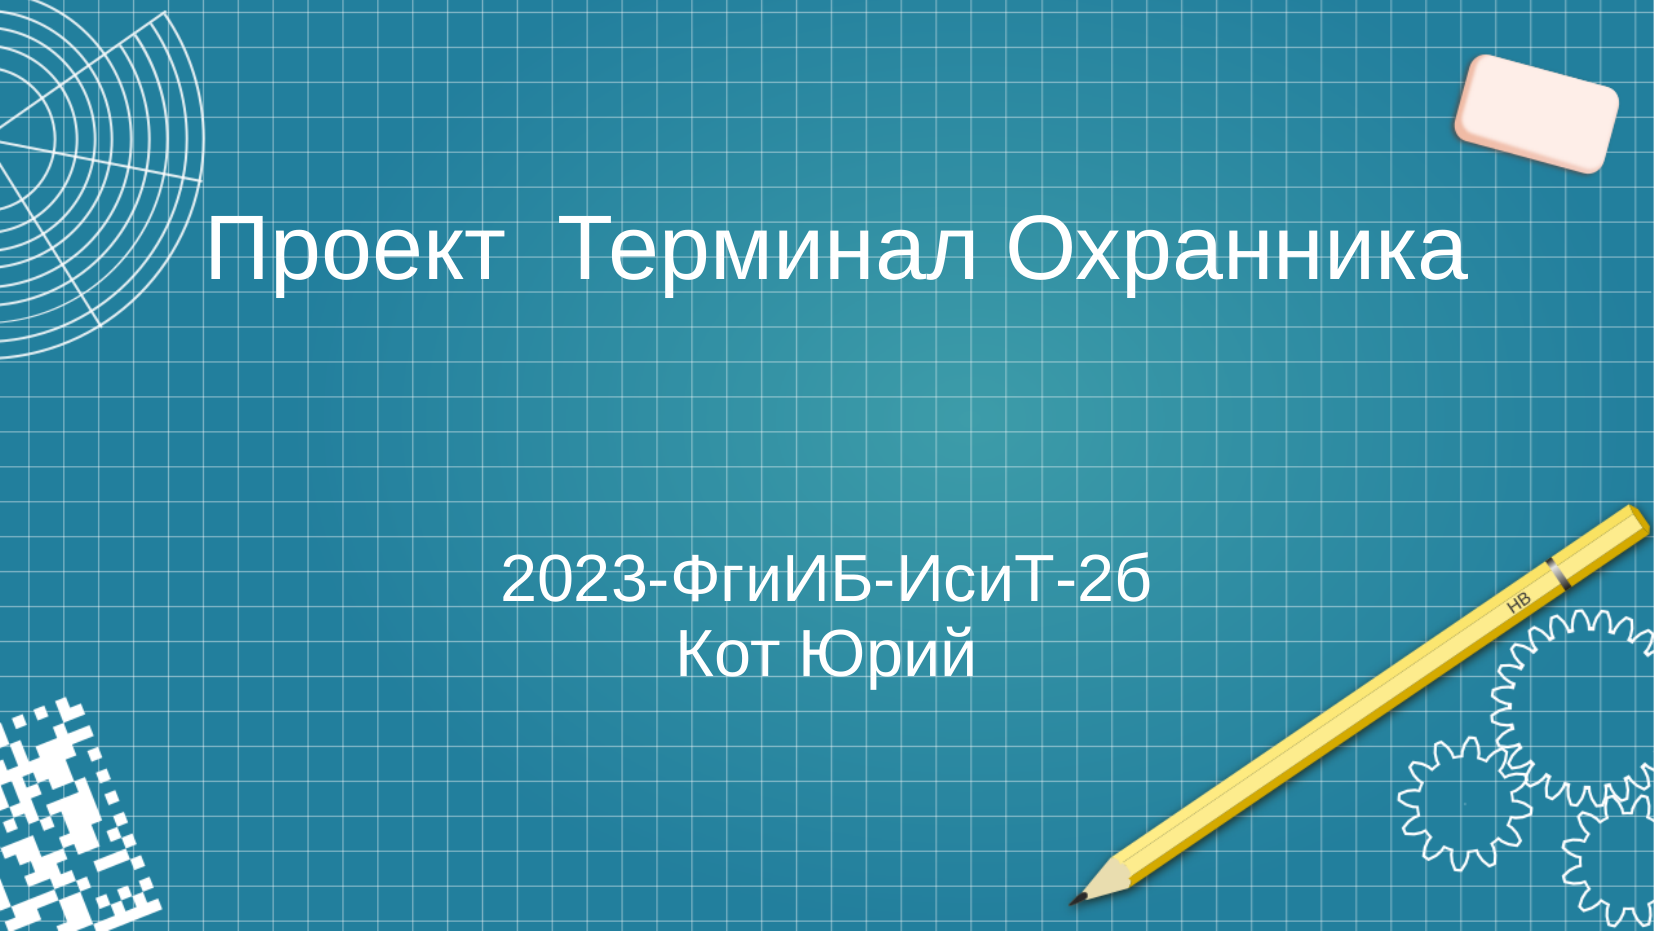

# Проект Терминал Охранника
2023-ФгиИБ-ИсиТ-2б
Кот Юрий